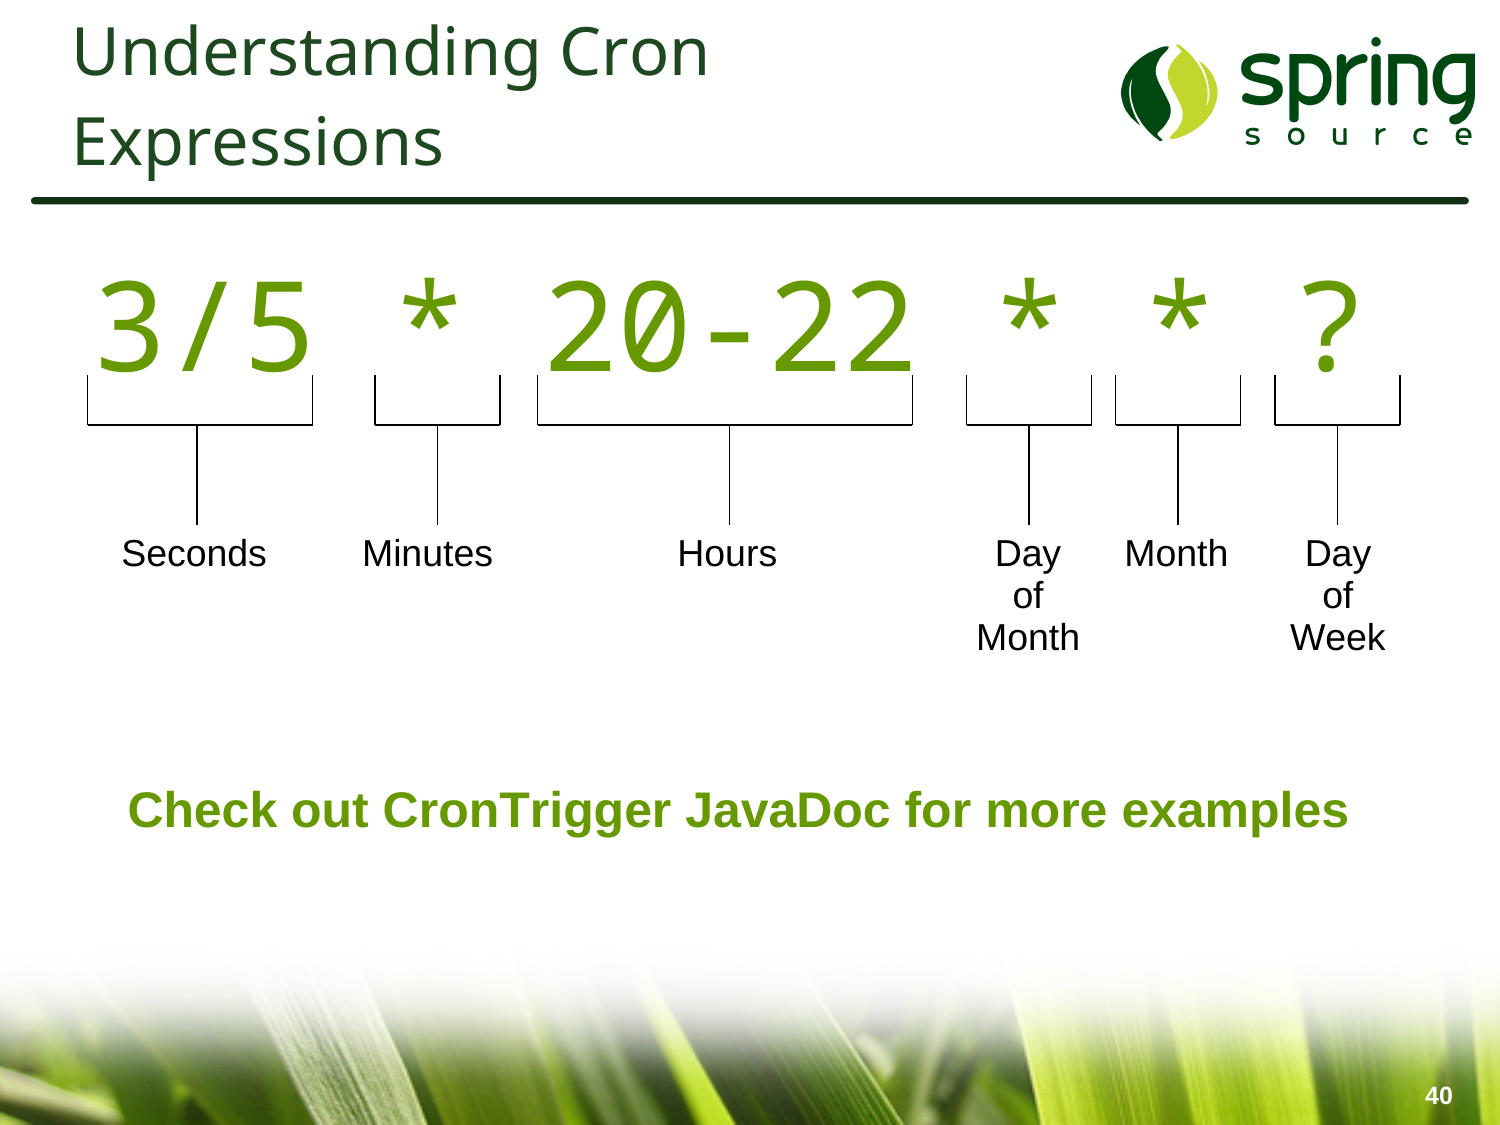

# Understanding Cron Expressions
3/5 * 20-22 * * ?
Seconds
Minutes
Hours
Day
of
Month
Month
Day
of
Week
Check out CronTrigger JavaDoc for more examples